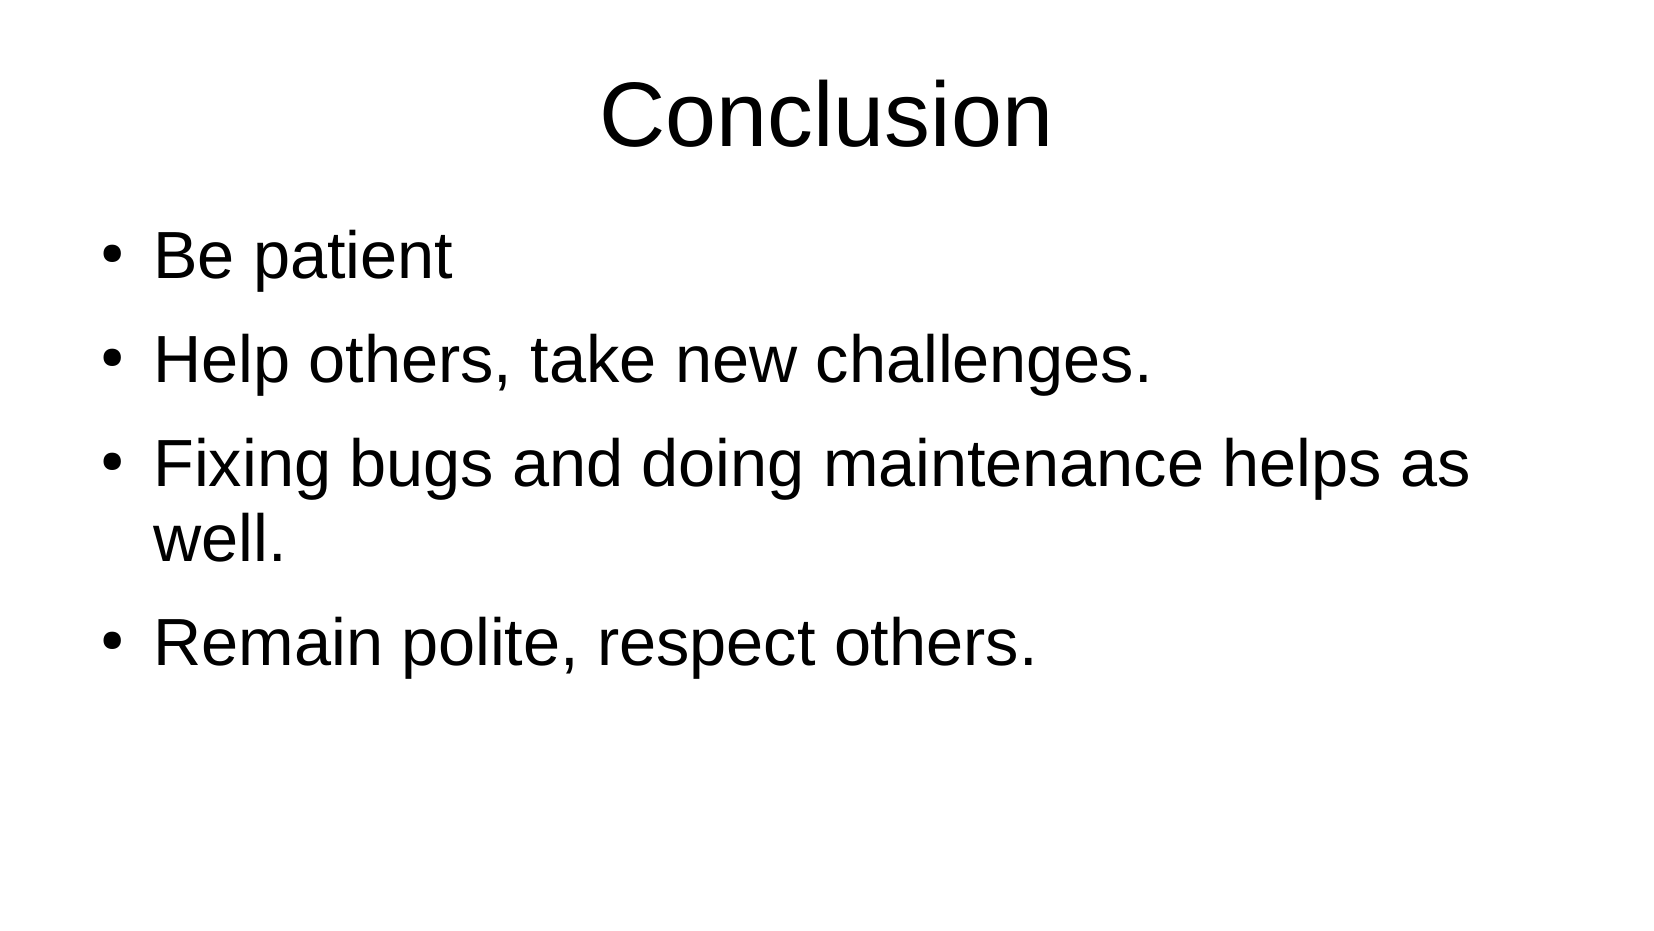

# Conclusion
Be patient
Help others, take new challenges.
Fixing bugs and doing maintenance helps as well.
Remain polite, respect others.